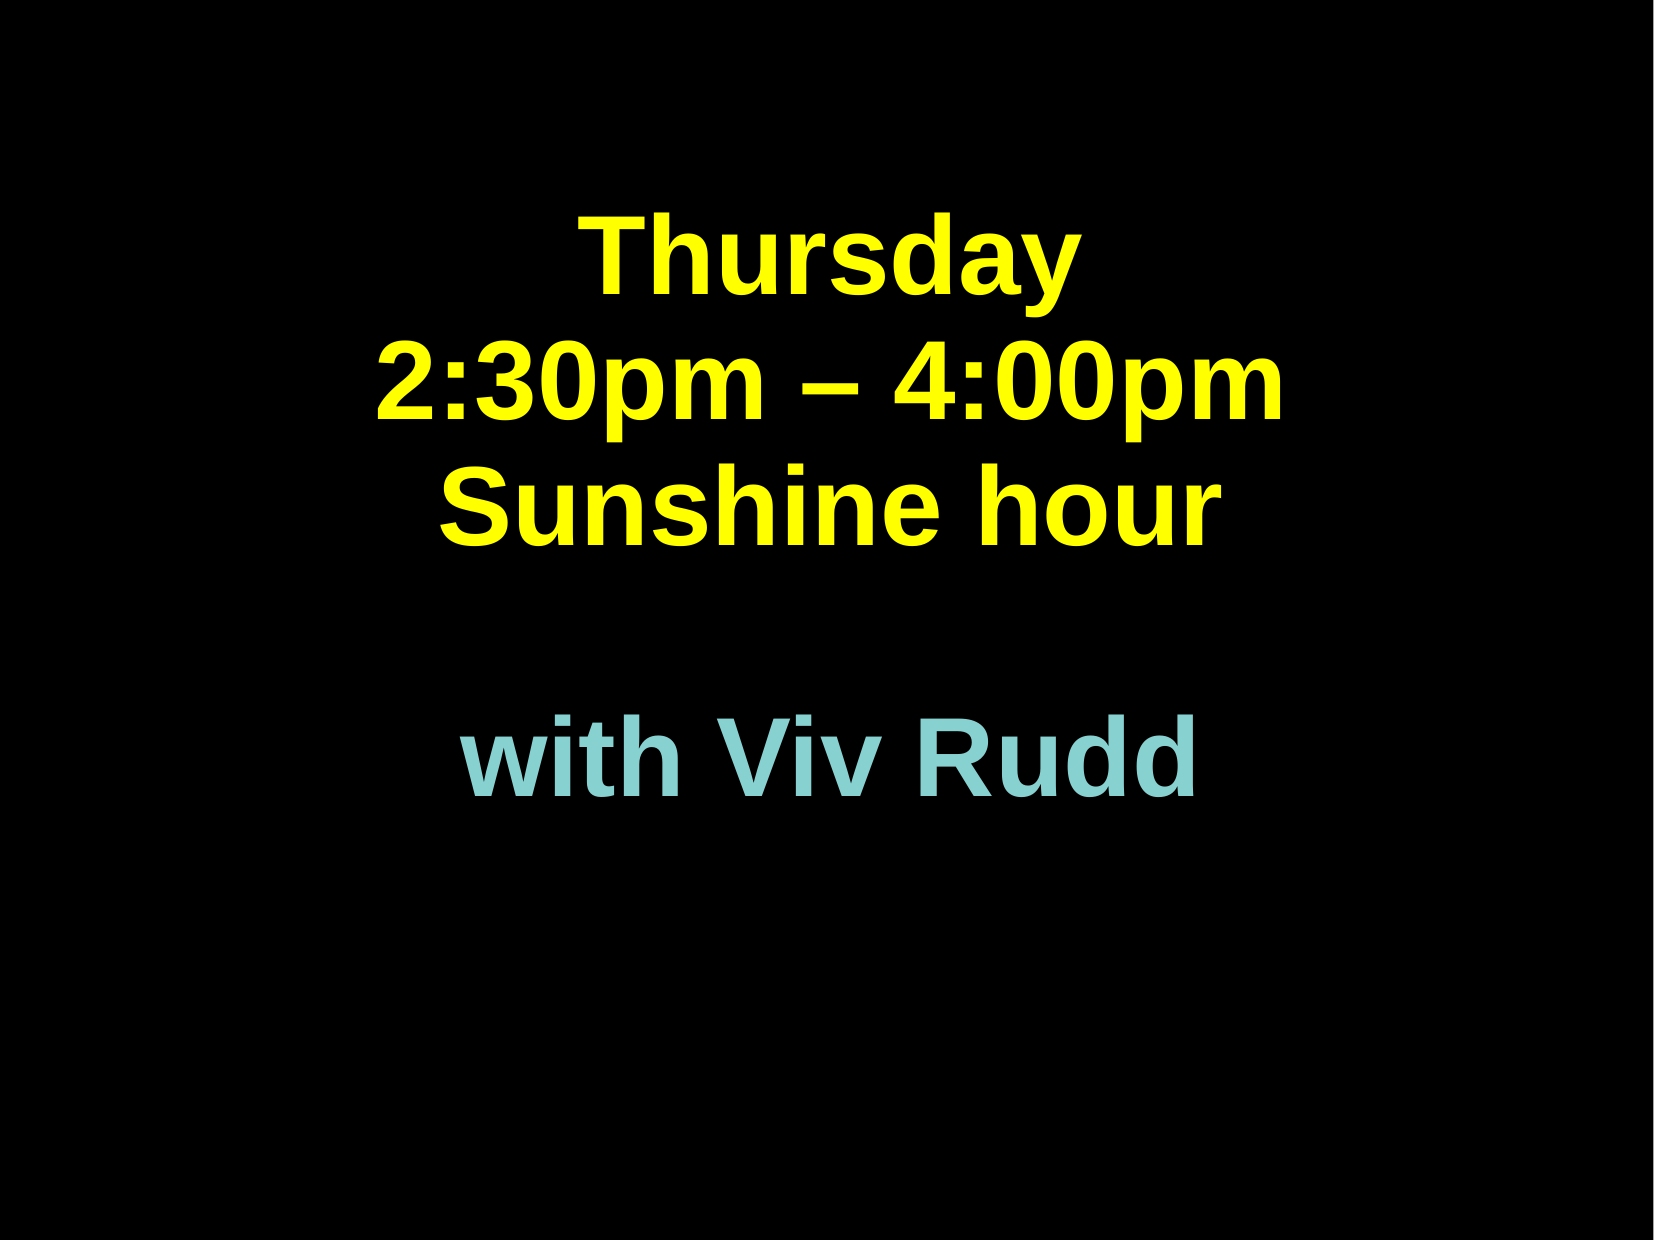

Thursday
2:30pm – 4:00pm
Sunshine hour
with Viv Rudd